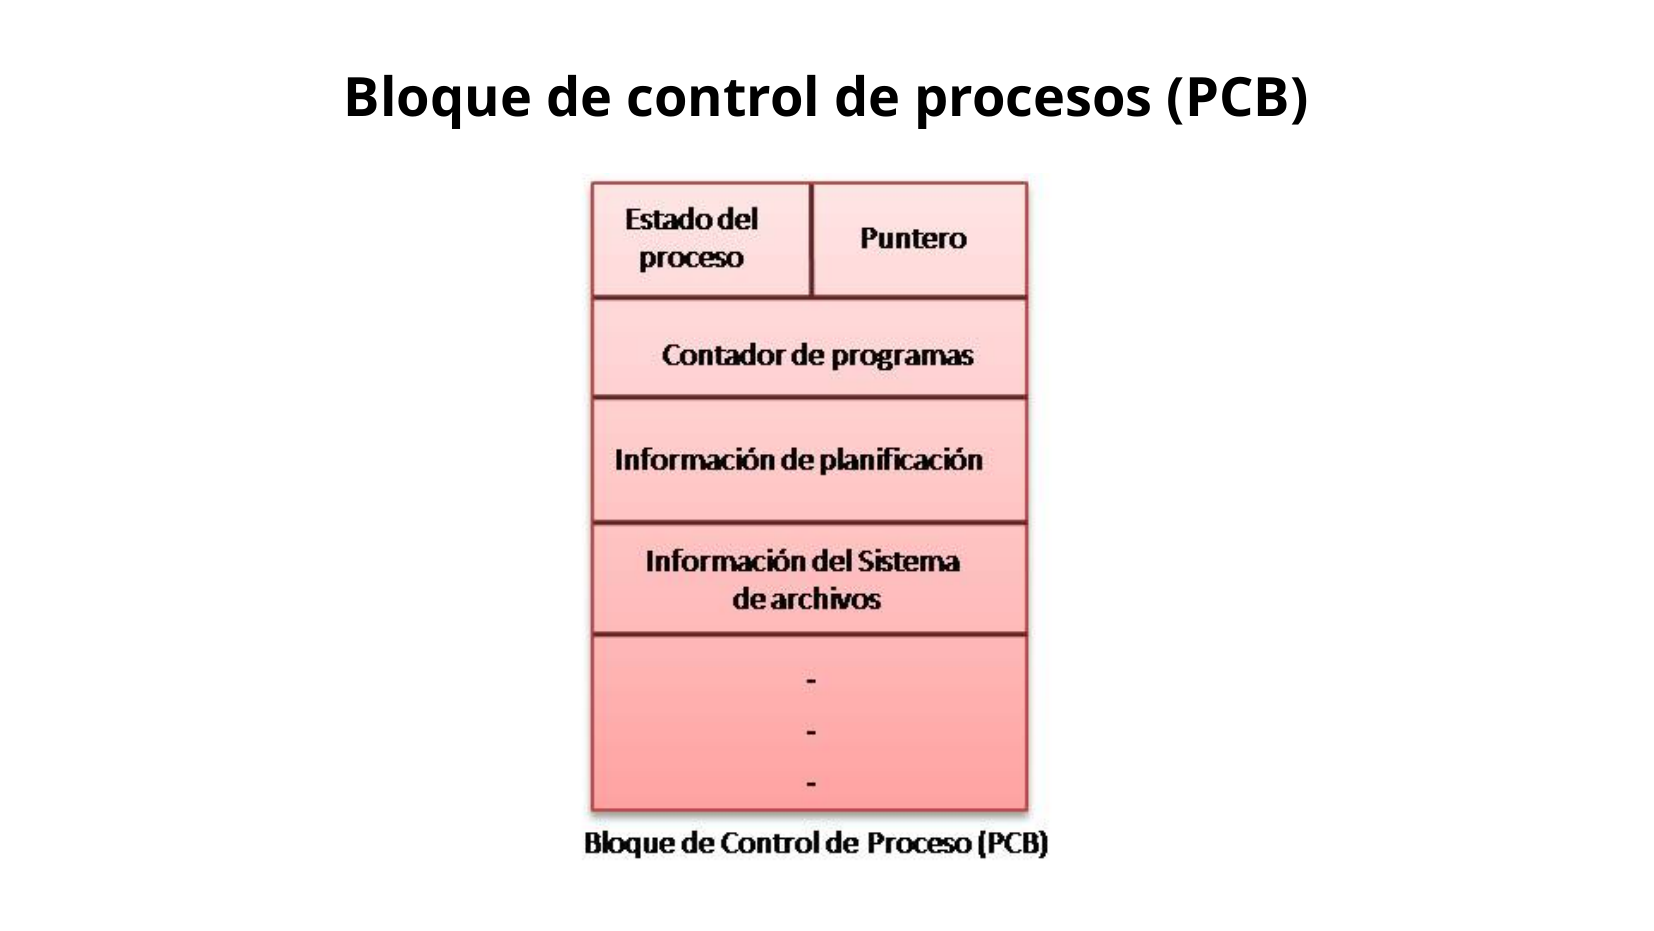

# Bloque de control de procesos (PCB)